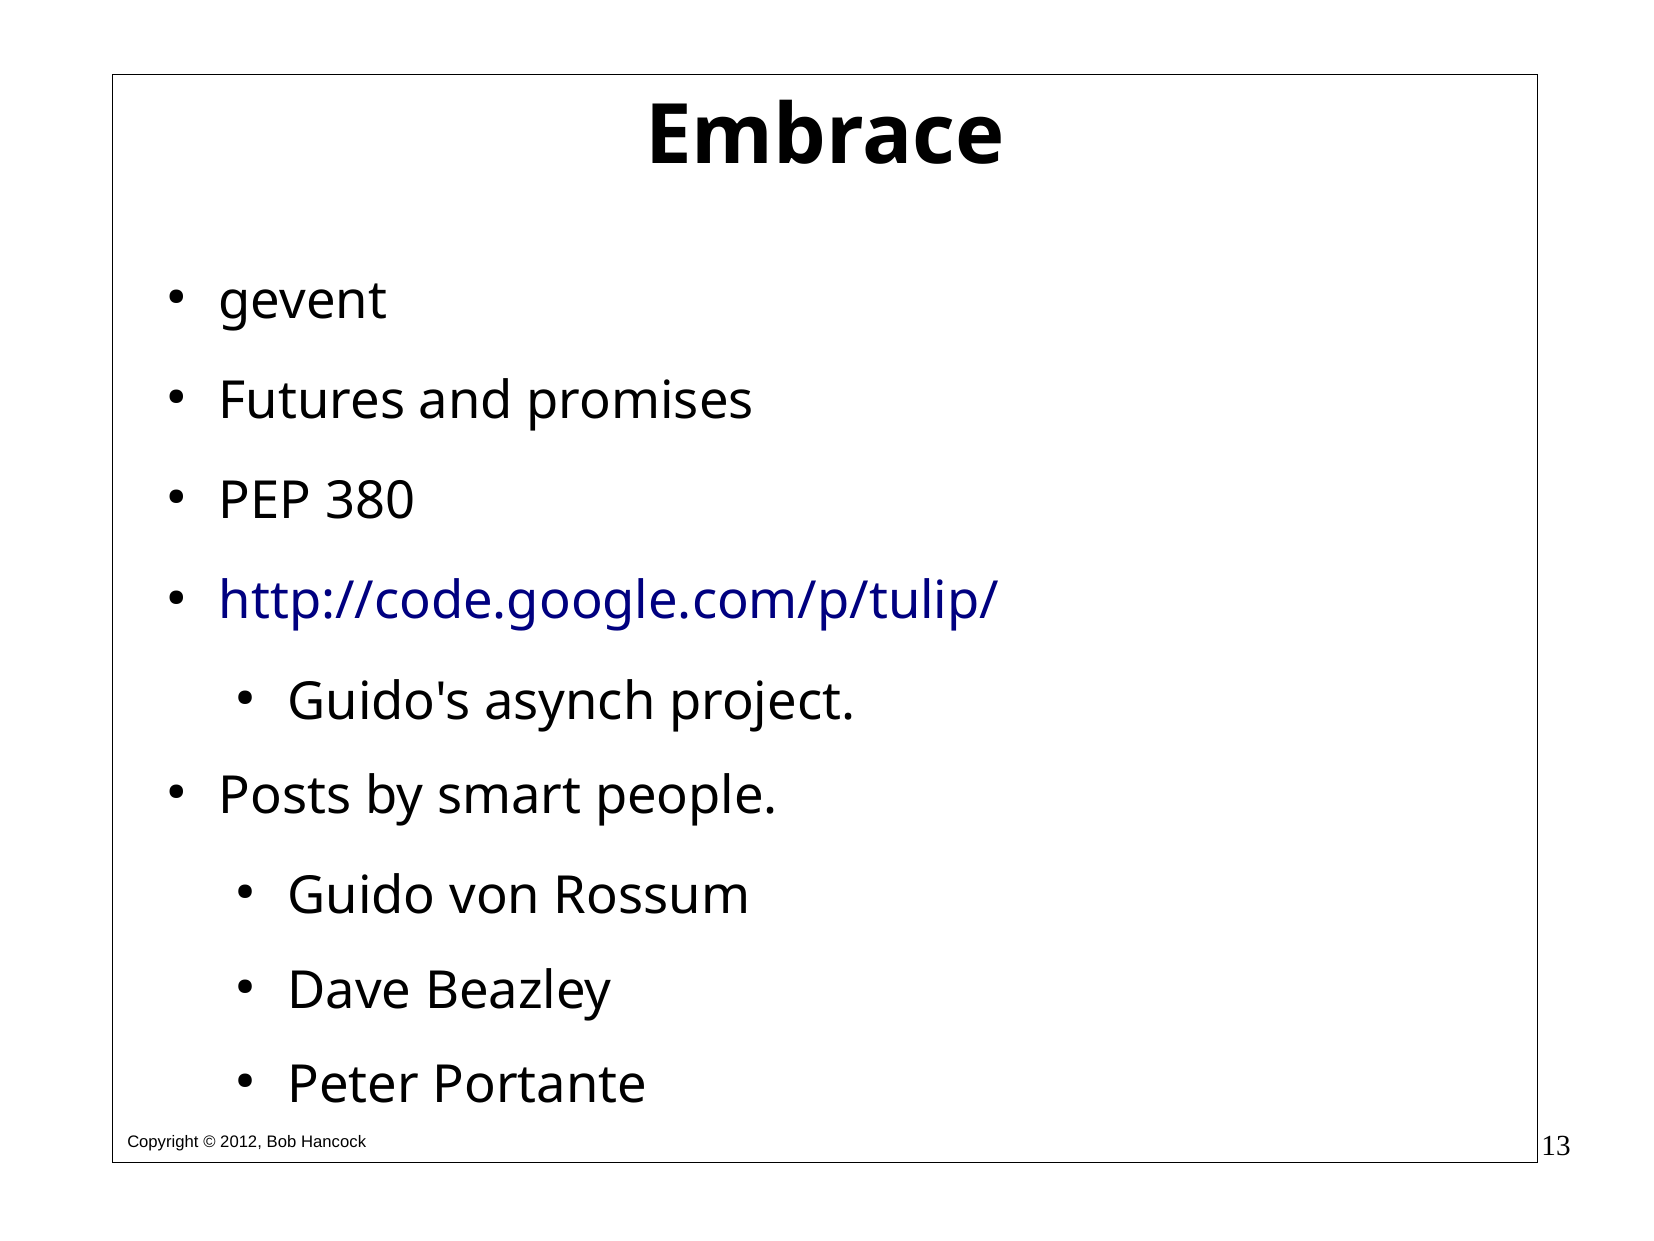

# Embrace
gevent
Futures and promises
PEP 380
http://code.google.com/p/tulip/
Guido's asynch project.
Posts by smart people.
Guido von Rossum
Dave Beazley
Peter Portante
Copyright © 2012, Bob Hancock
13